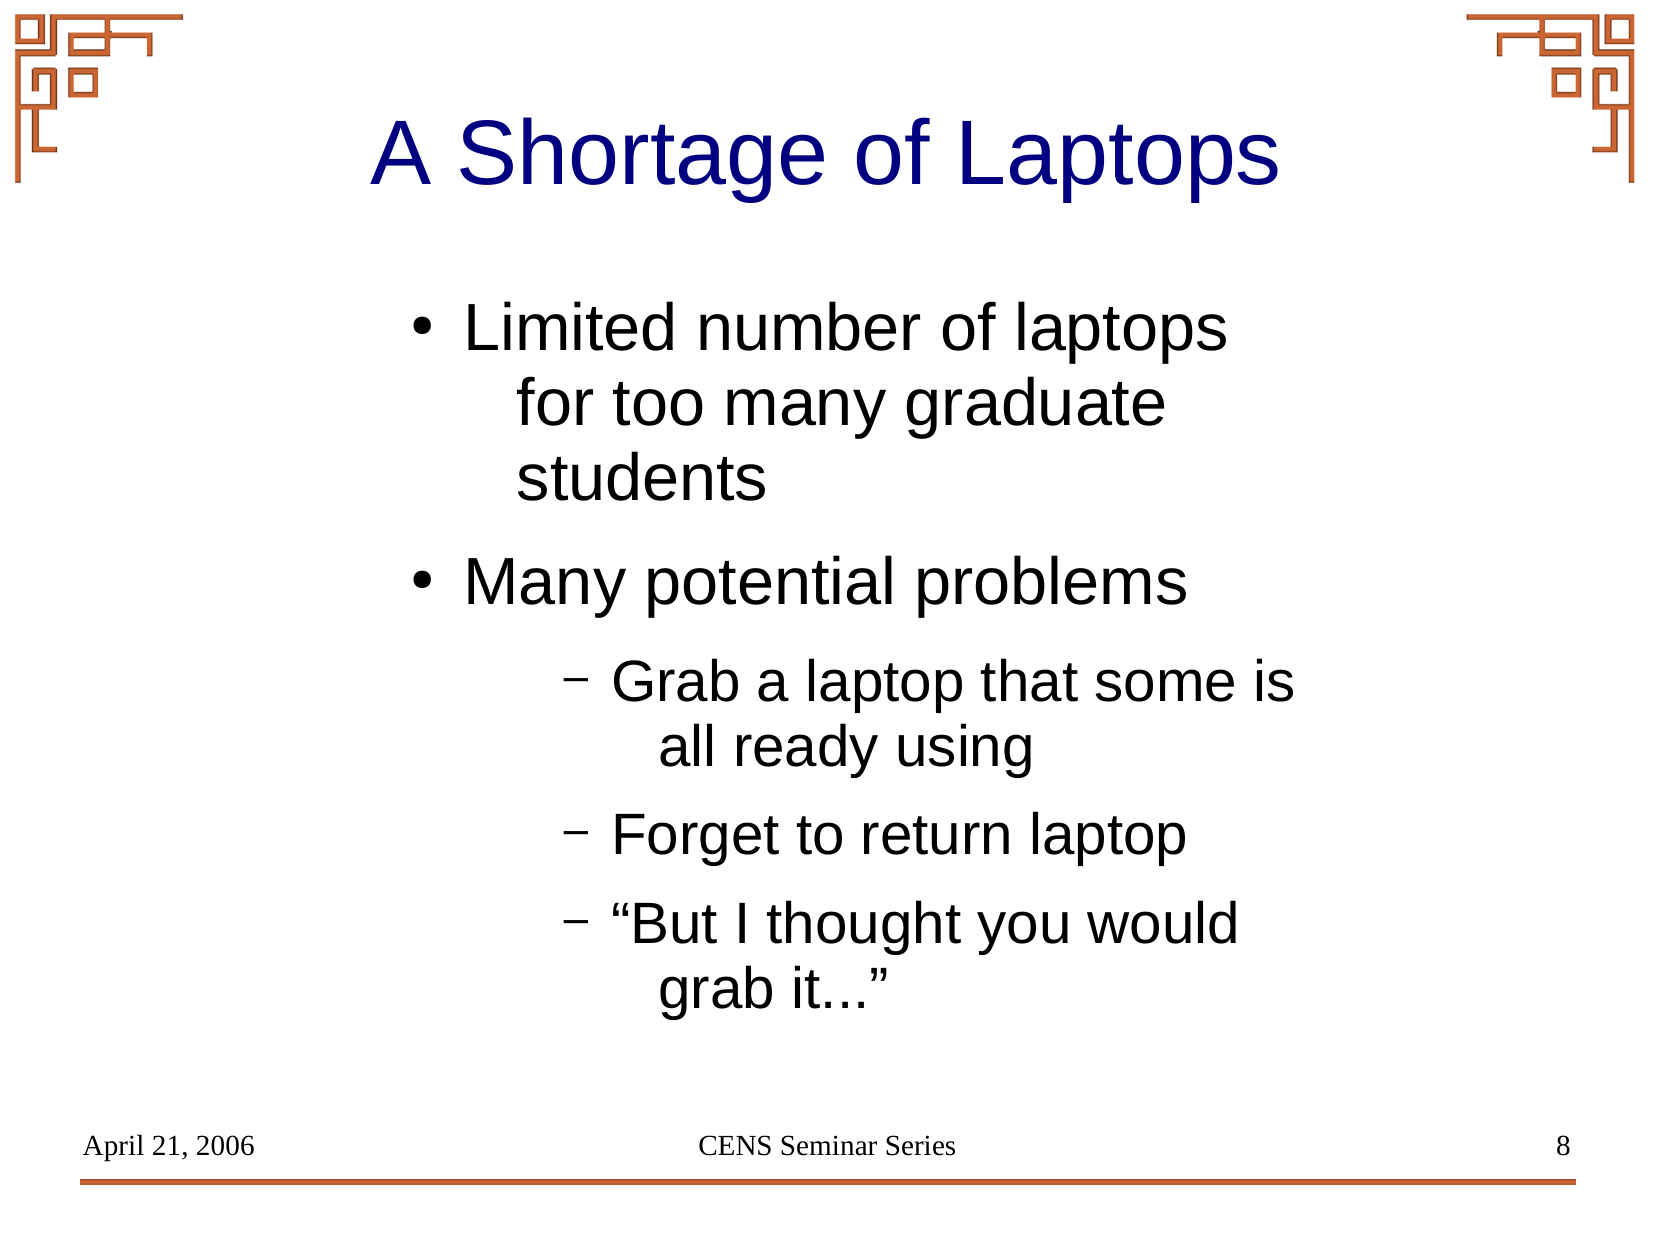

# A Shortage of Laptops
Limited number of laptops for too many graduate students
Many potential problems
Grab a laptop that some is all ready using
Forget to return laptop
“But I thought you would grab it...”
April 21, 2006
CENS Seminar Series
8